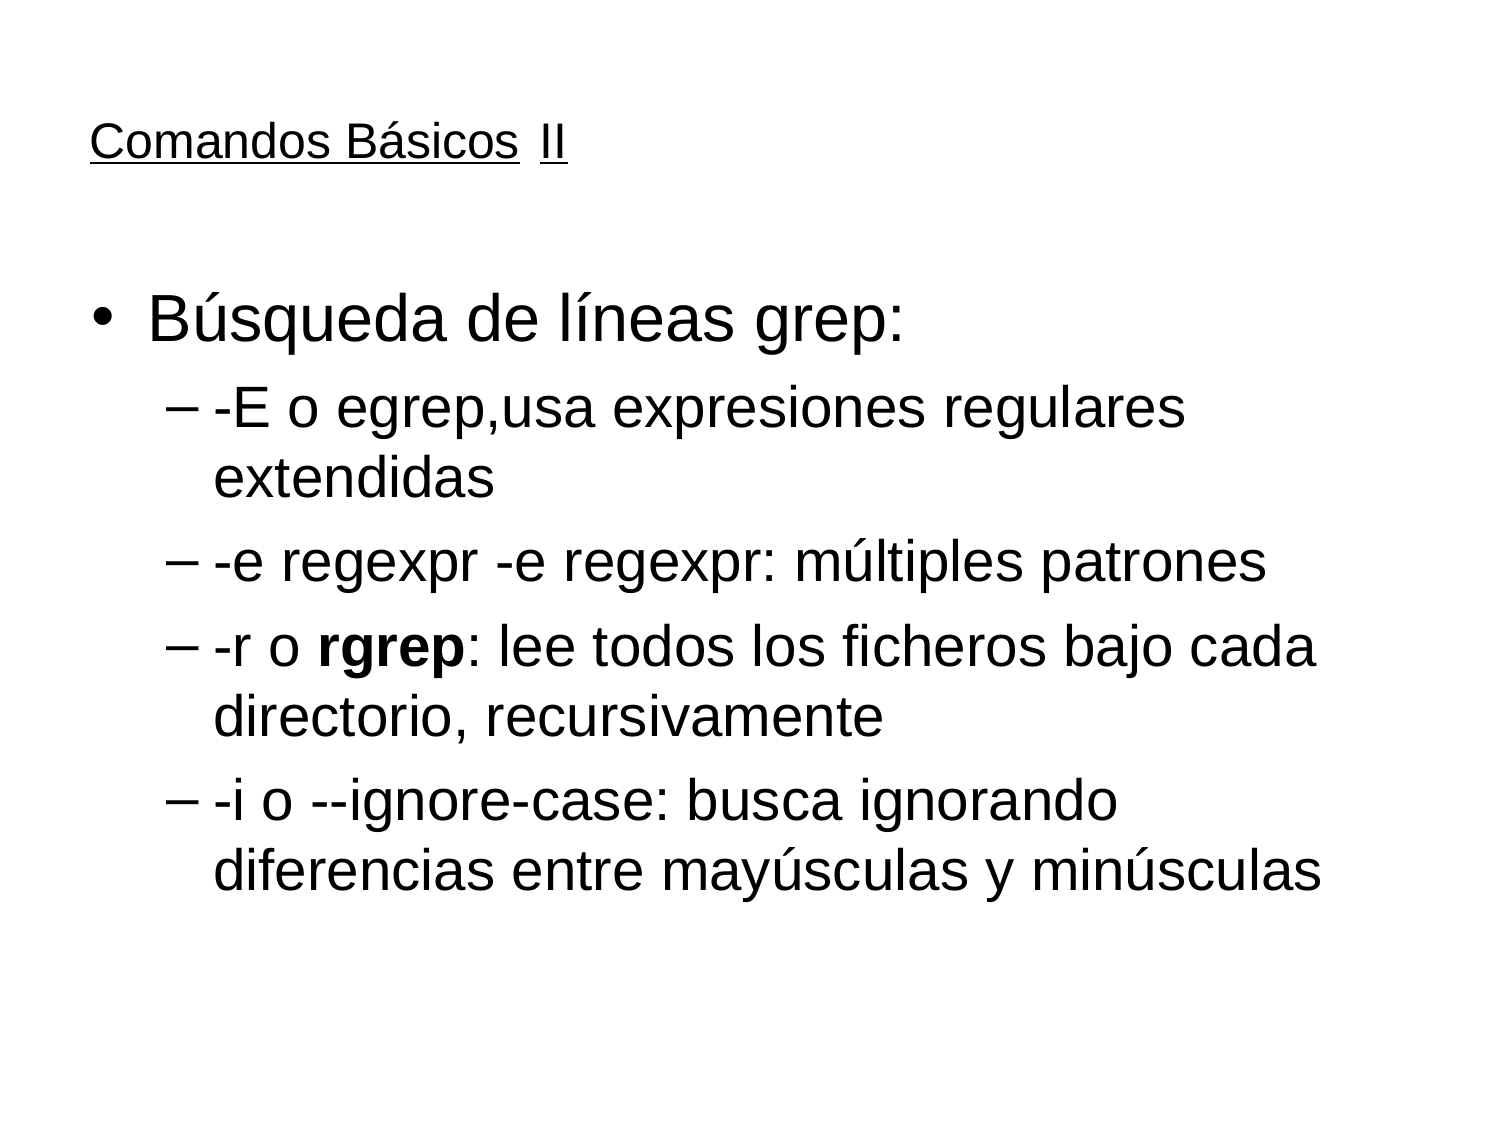

# Comandos Básicos	II
Búsqueda de líneas grep:
-E o egrep,usa expresiones regulares extendidas
-e regexpr -e regexpr: múltiples patrones
-r o rgrep: lee todos los ficheros bajo cada directorio, recursivamente
-i o --ignore-case: busca ignorando diferencias entre mayúsculas y minúsculas